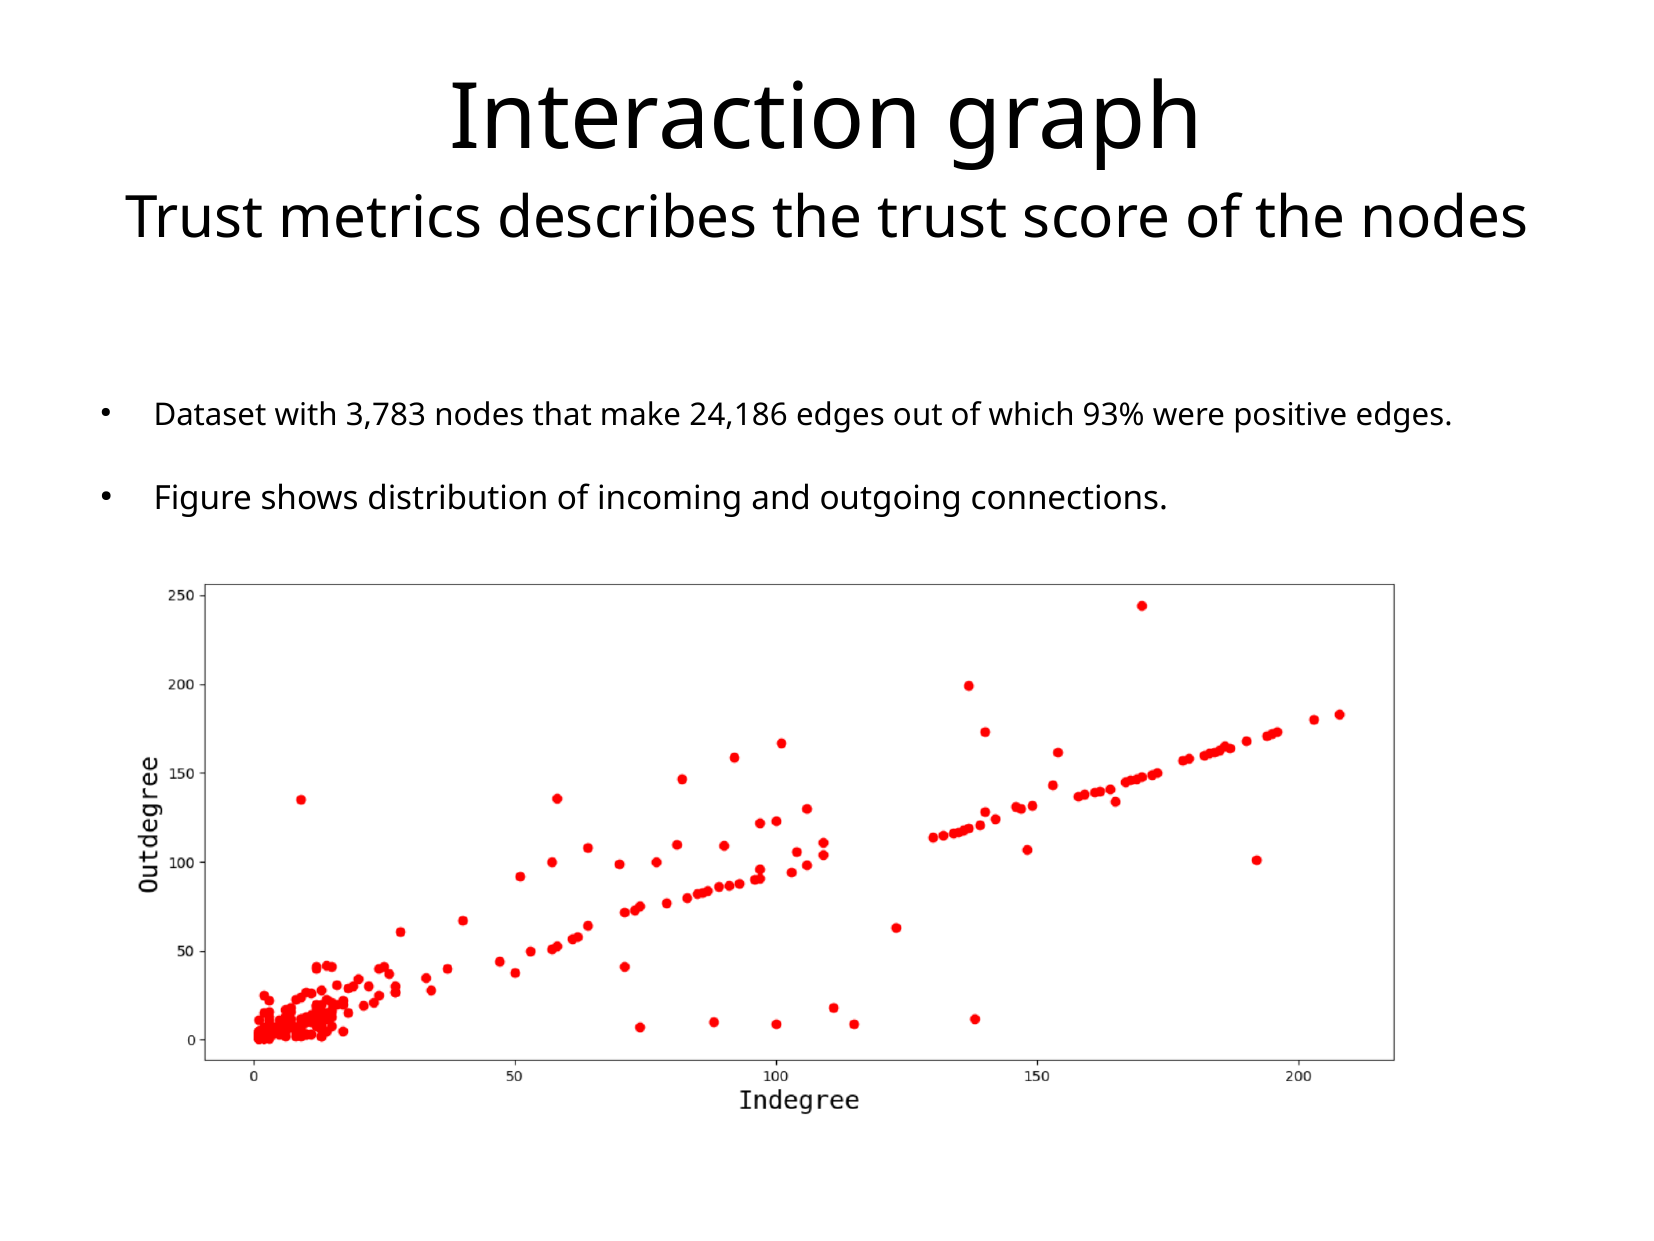

# Interaction graph Trust metrics describes the trust score of the nodes
Dataset with 3,783 nodes that make 24,186 edges out of which 93% were positive edges.
Figure shows distribution of incoming and outgoing connections.